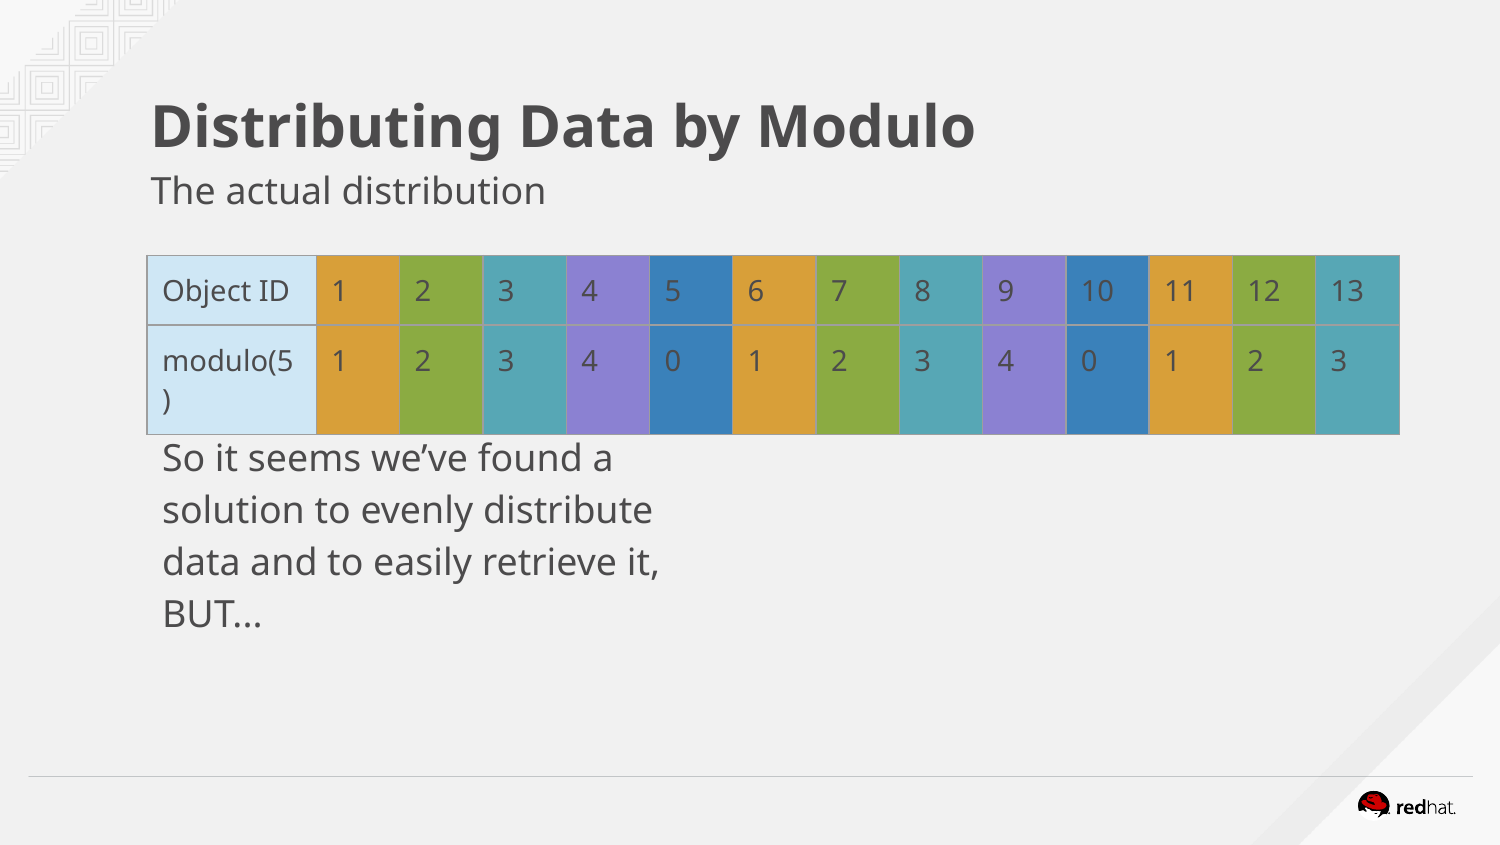

Distributing Data by Modulo
The actual distribution
| Object ID | 1 | 2 | 3 | 4 | 5 | 6 | 7 | 8 | 9 | 10 | 11 | 12 | 13 |
| --- | --- | --- | --- | --- | --- | --- | --- | --- | --- | --- | --- | --- | --- |
| modulo(5) | 1 | 2 | 3 | 4 | 0 | 1 | 2 | 3 | 4 | 0 | 1 | 2 | 3 |
So it seems we’ve found a solution to evenly distribute data and to easily retrieve it, BUT...